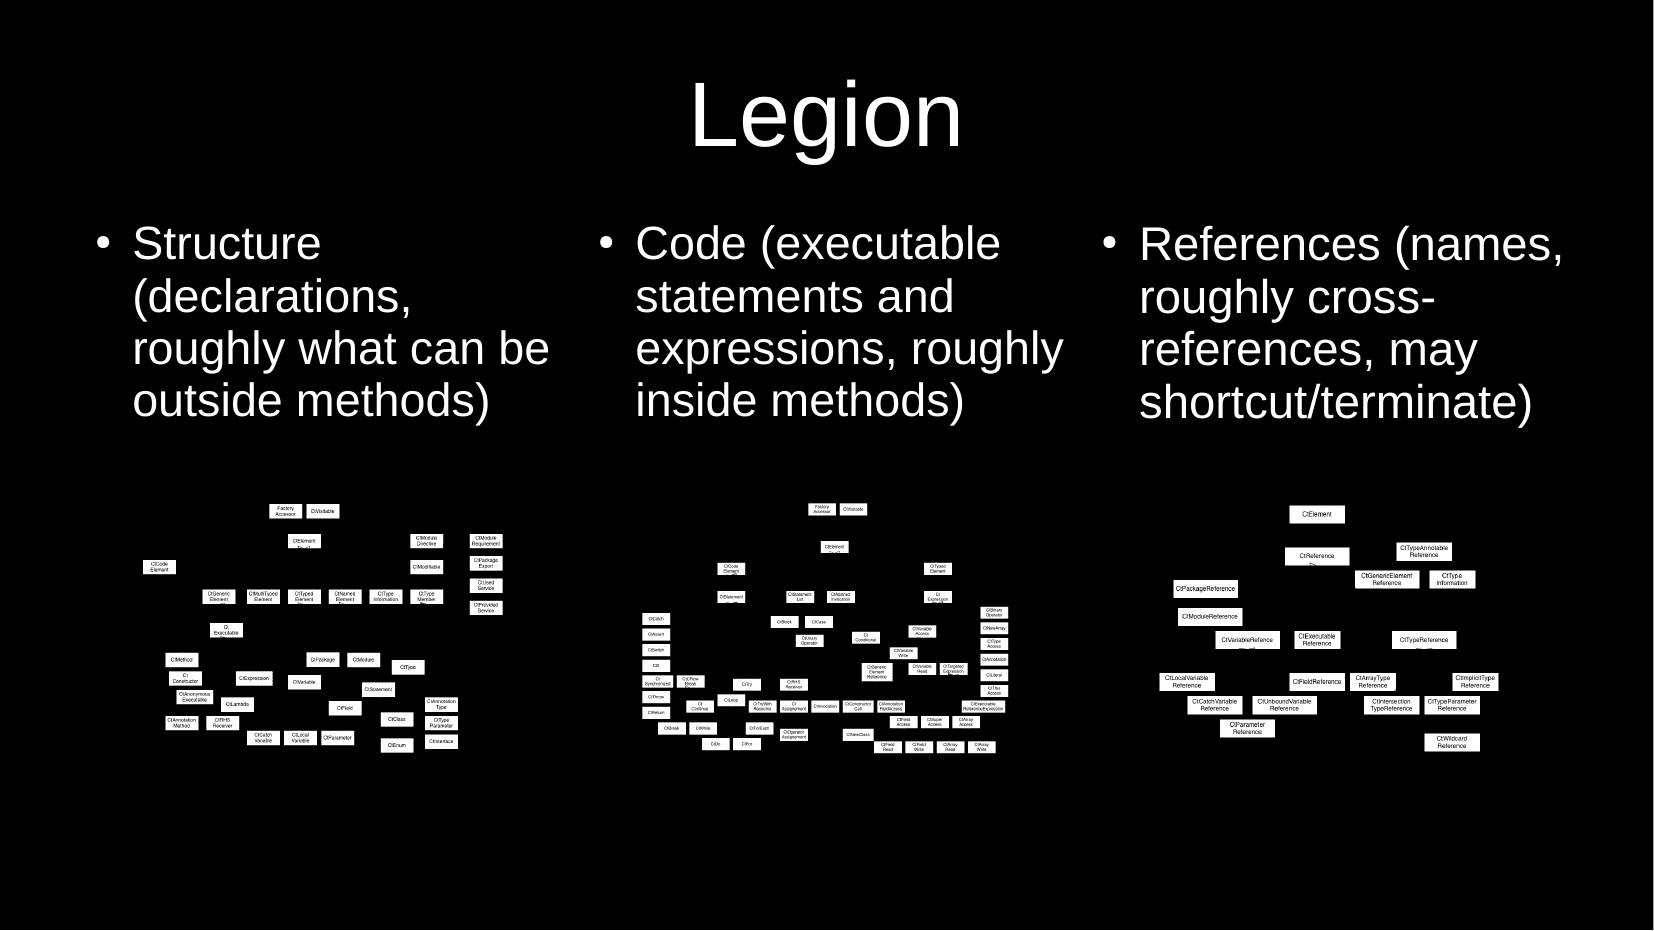

# Legion
Structure (declarations, roughly what can be outside methods)
Code (executable statements and expressions, roughly inside methods)
References (names, roughly cross-references, may shortcut/terminate)